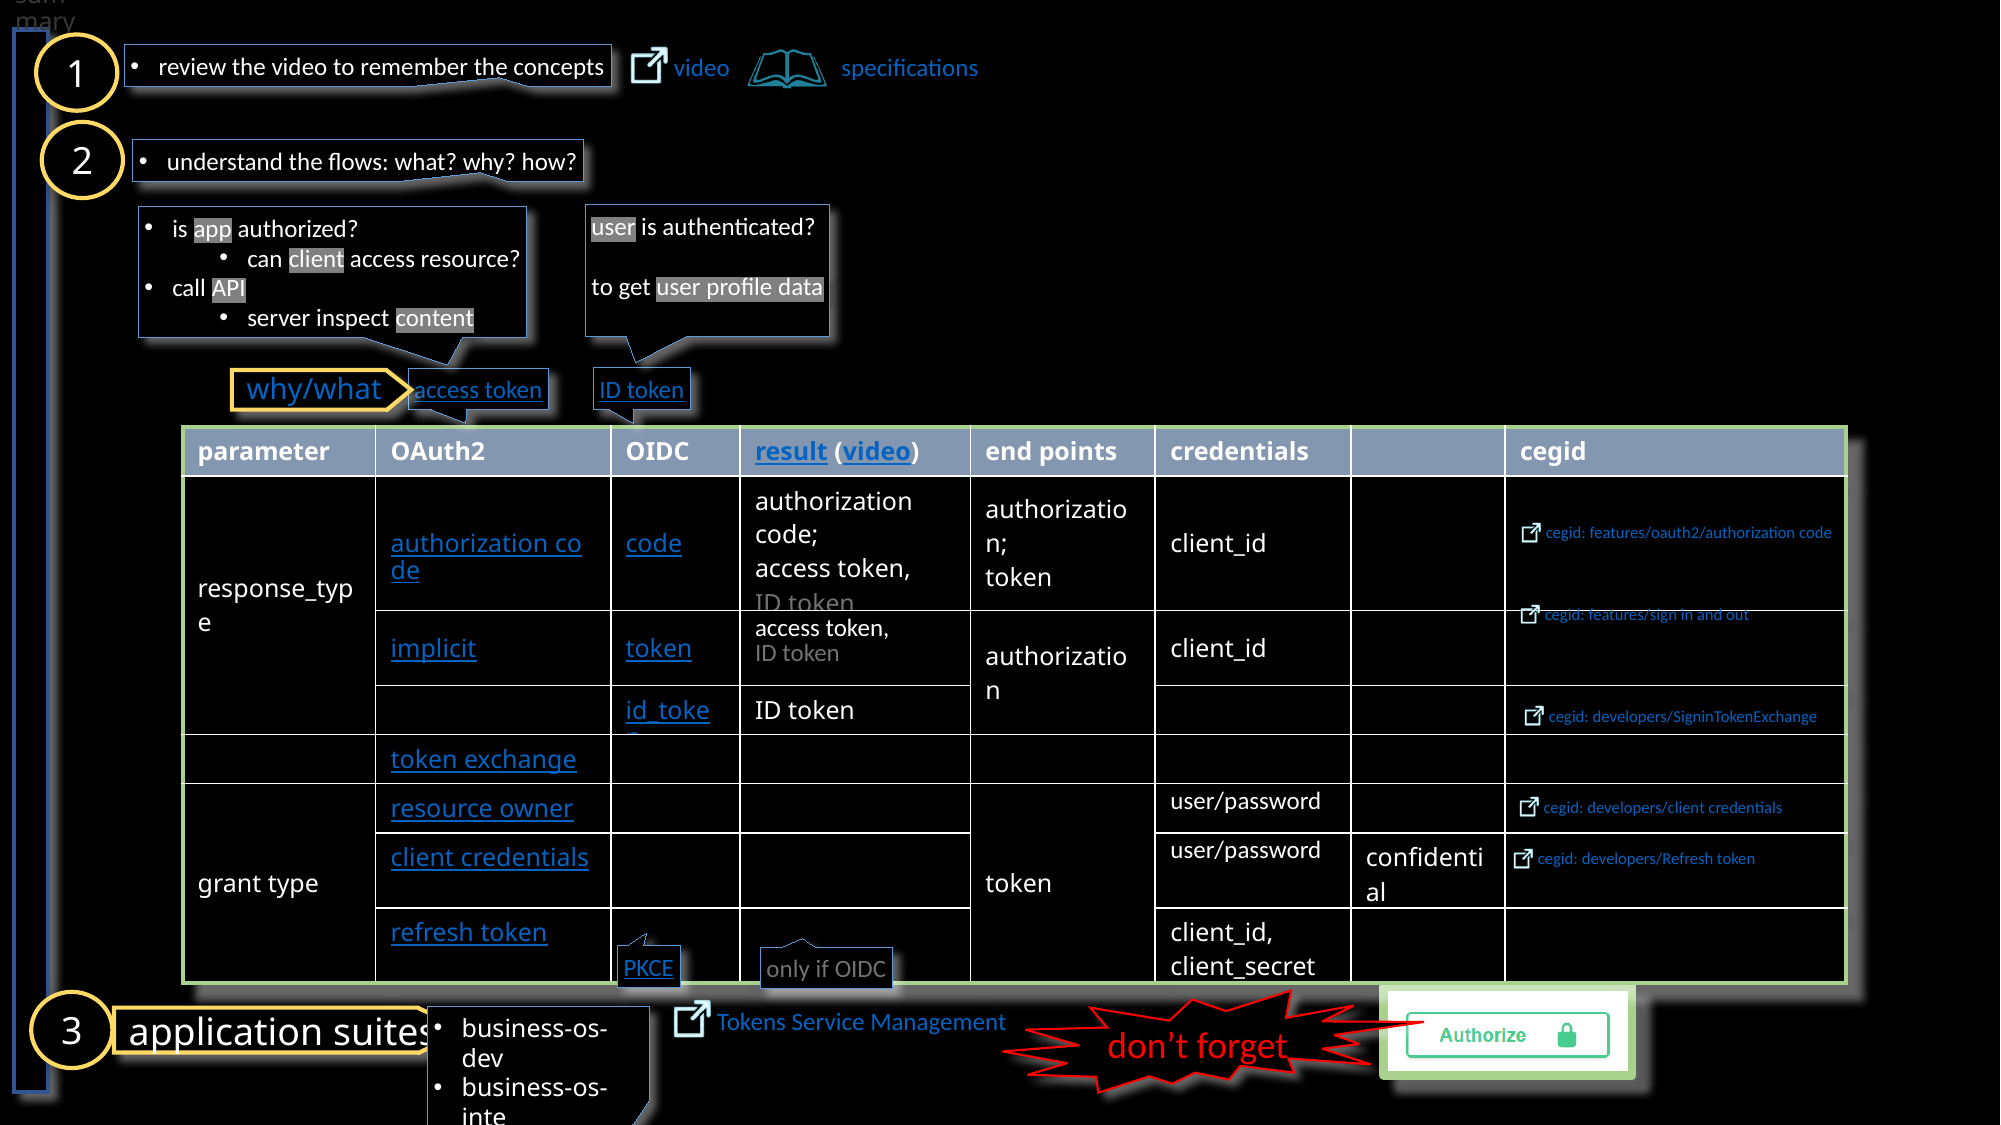

# 2. summary
1
video
specifications
review the video to remember the concepts
2
understand the flows: what? why? how?
user is authenticated?
to get user profile data
is app authorized?
can client access resource?
call API
server inspect content
ID token
access token
why/what
| parameter | OAuth2 | OIDC | result (video) | end points | credentials | | cegid |
| --- | --- | --- | --- | --- | --- | --- | --- |
| response\_type | authorization code | code | authorization code; access token, ID token | authorization; token | client\_id | | |
| | implicit | token | access token, ID token | authorization | client\_id | | |
| | | id\_token | ID token | | | | |
| | token exchange | | | | | | |
| grant type | resource owner | | | token | user/password | | |
| | client credentials | | | | user/password | confidential | |
| | refresh token | | | | client\_id, client\_secret | | |
cegid: features/oauth2/authorization code
cegid: features/sign in and out
cegid: developers/SigninTokenExchange
cegid: developers/client credentials
cegid: developers/Refresh token
PKCE
only if OIDC
don’t forget
3
Tokens Service Management
business-os-dev
business-os-inte
business-os
application suites